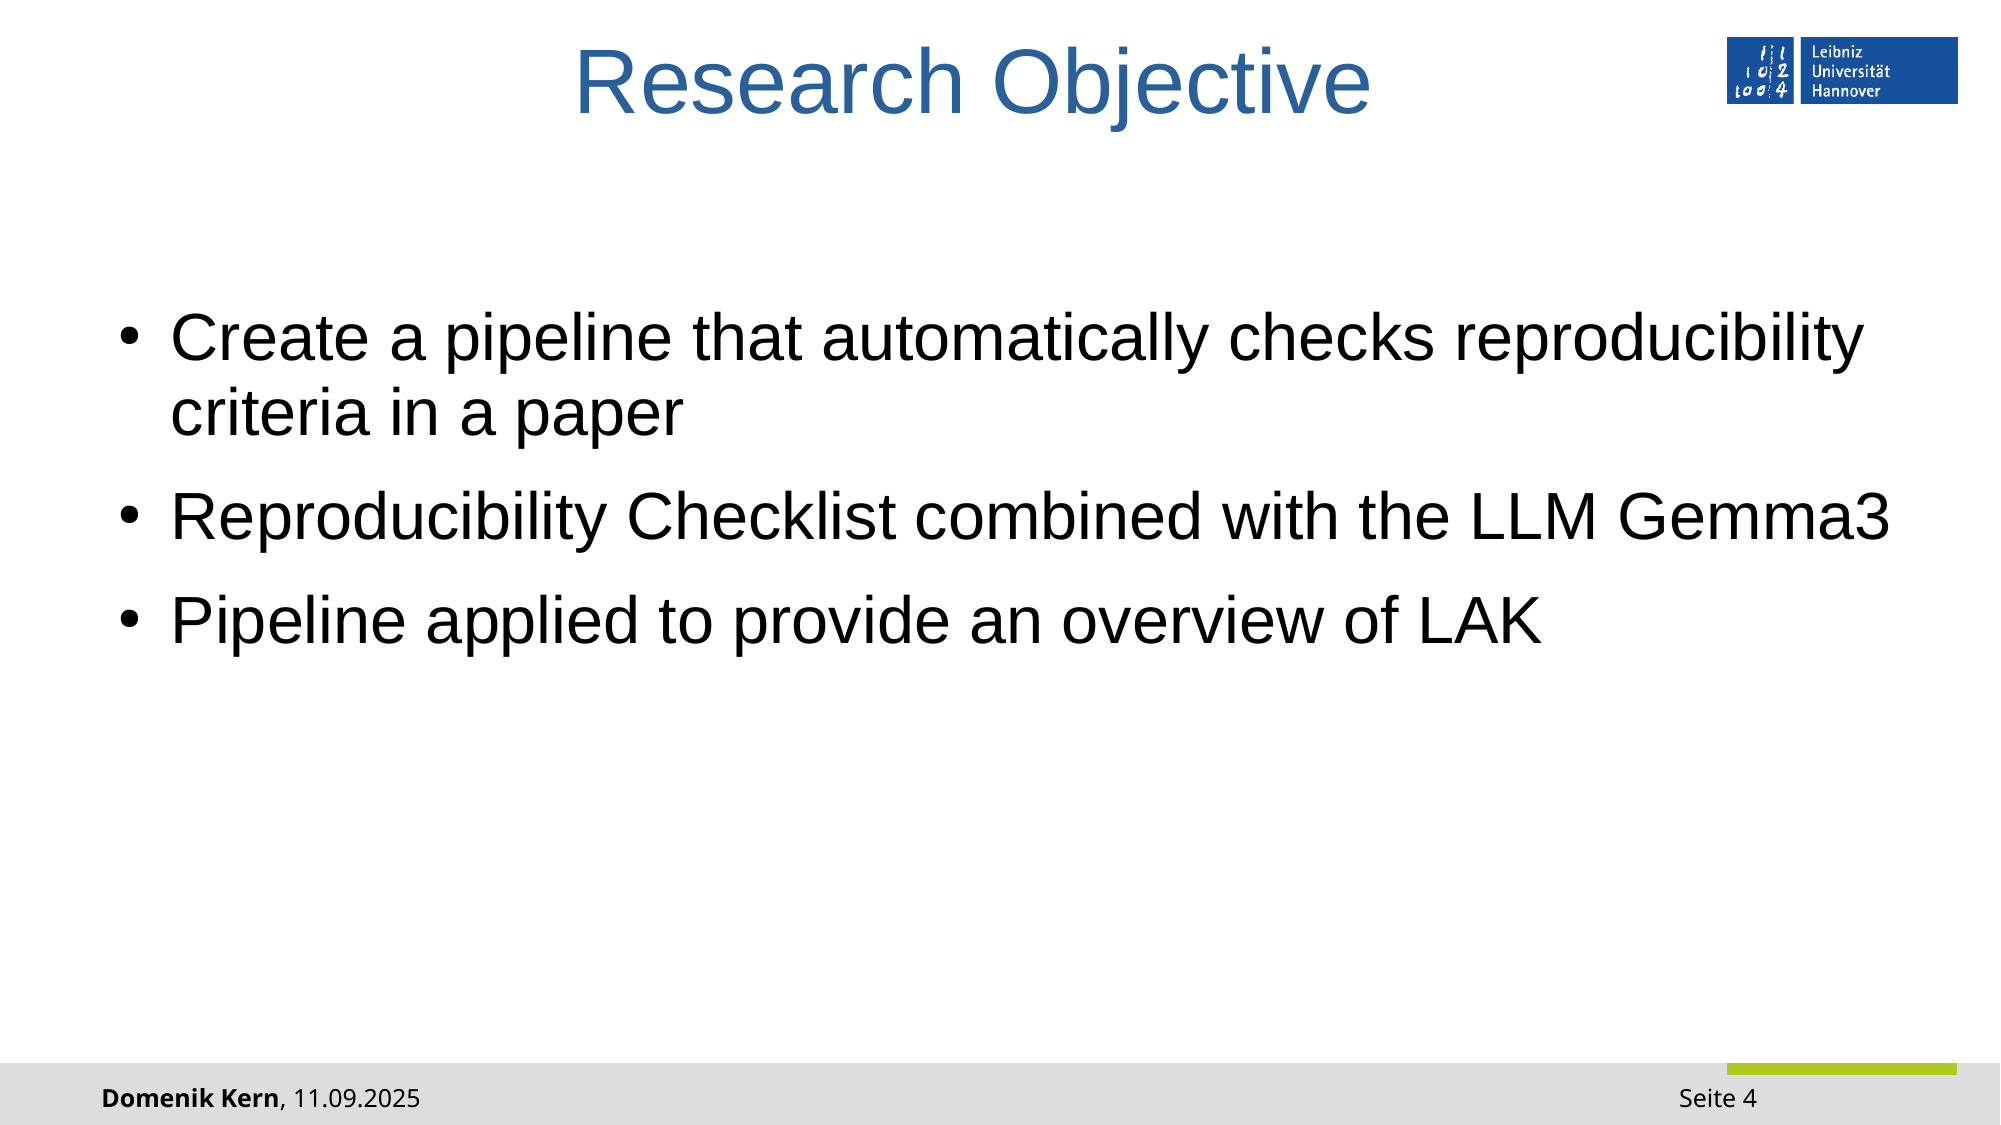

# Research Objective
Create a pipeline that automatically checks reproducibility criteria in a paper
Reproducibility Checklist combined with the LLM Gemma3
Pipeline applied to provide an overview of LAK